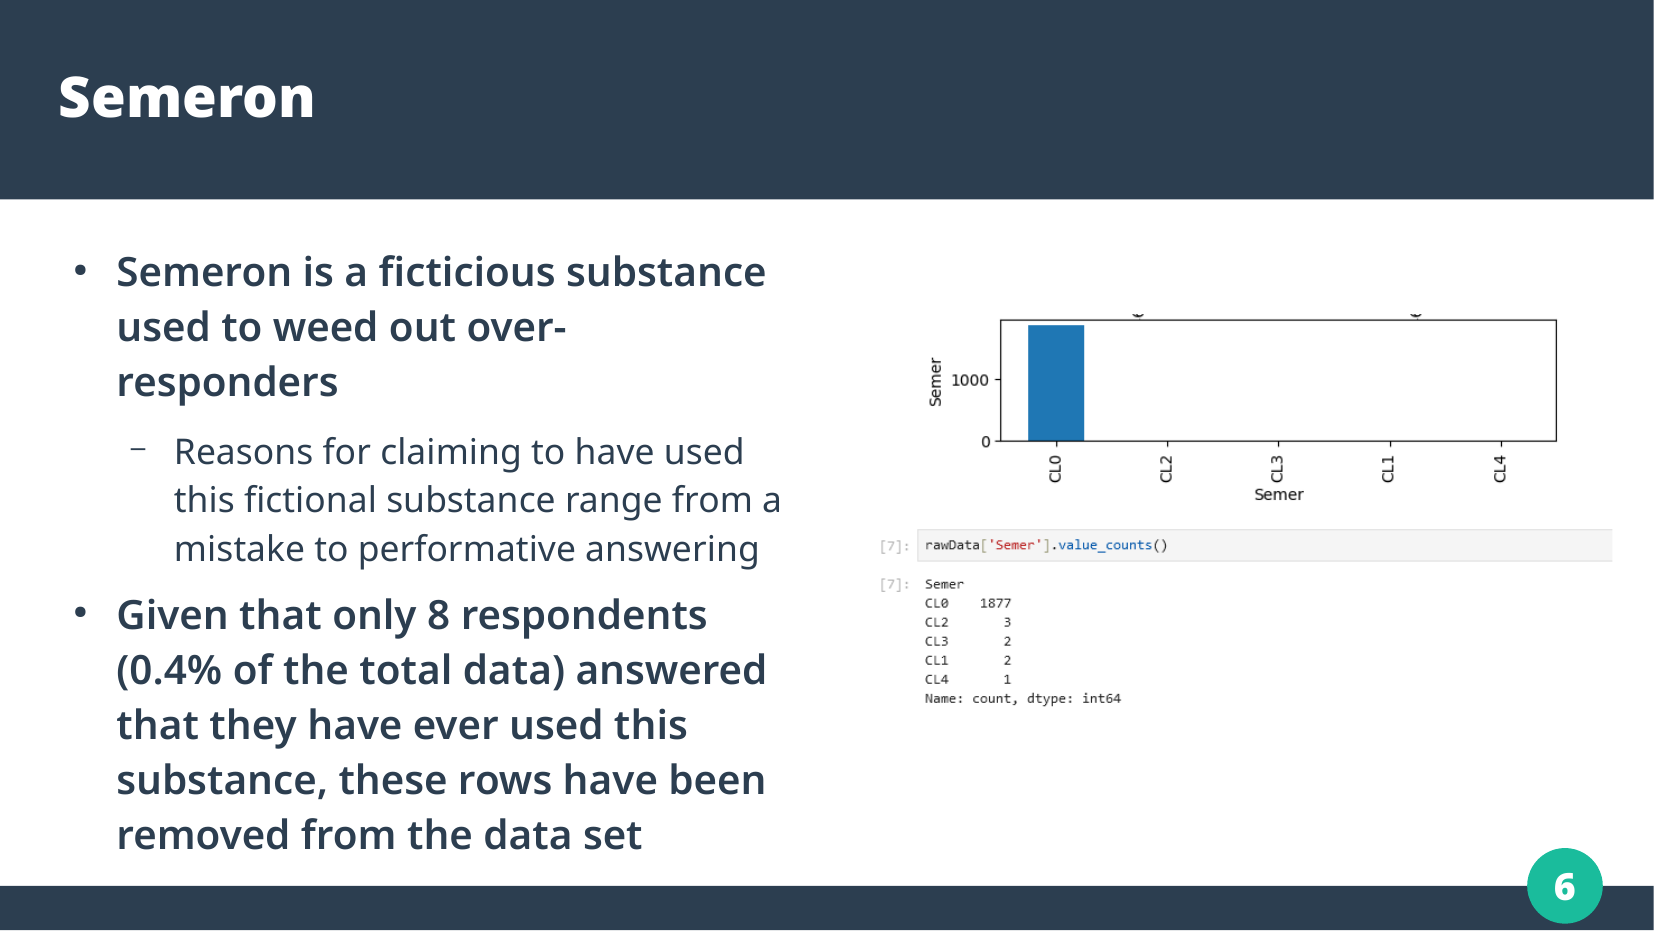

# Semeron
Semeron is a ficticious substance used to weed out over-responders
Reasons for claiming to have used this fictional substance range from a mistake to performative answering
Given that only 8 respondents (0.4% of the total data) answered that they have ever used this substance, these rows have been removed from the data set